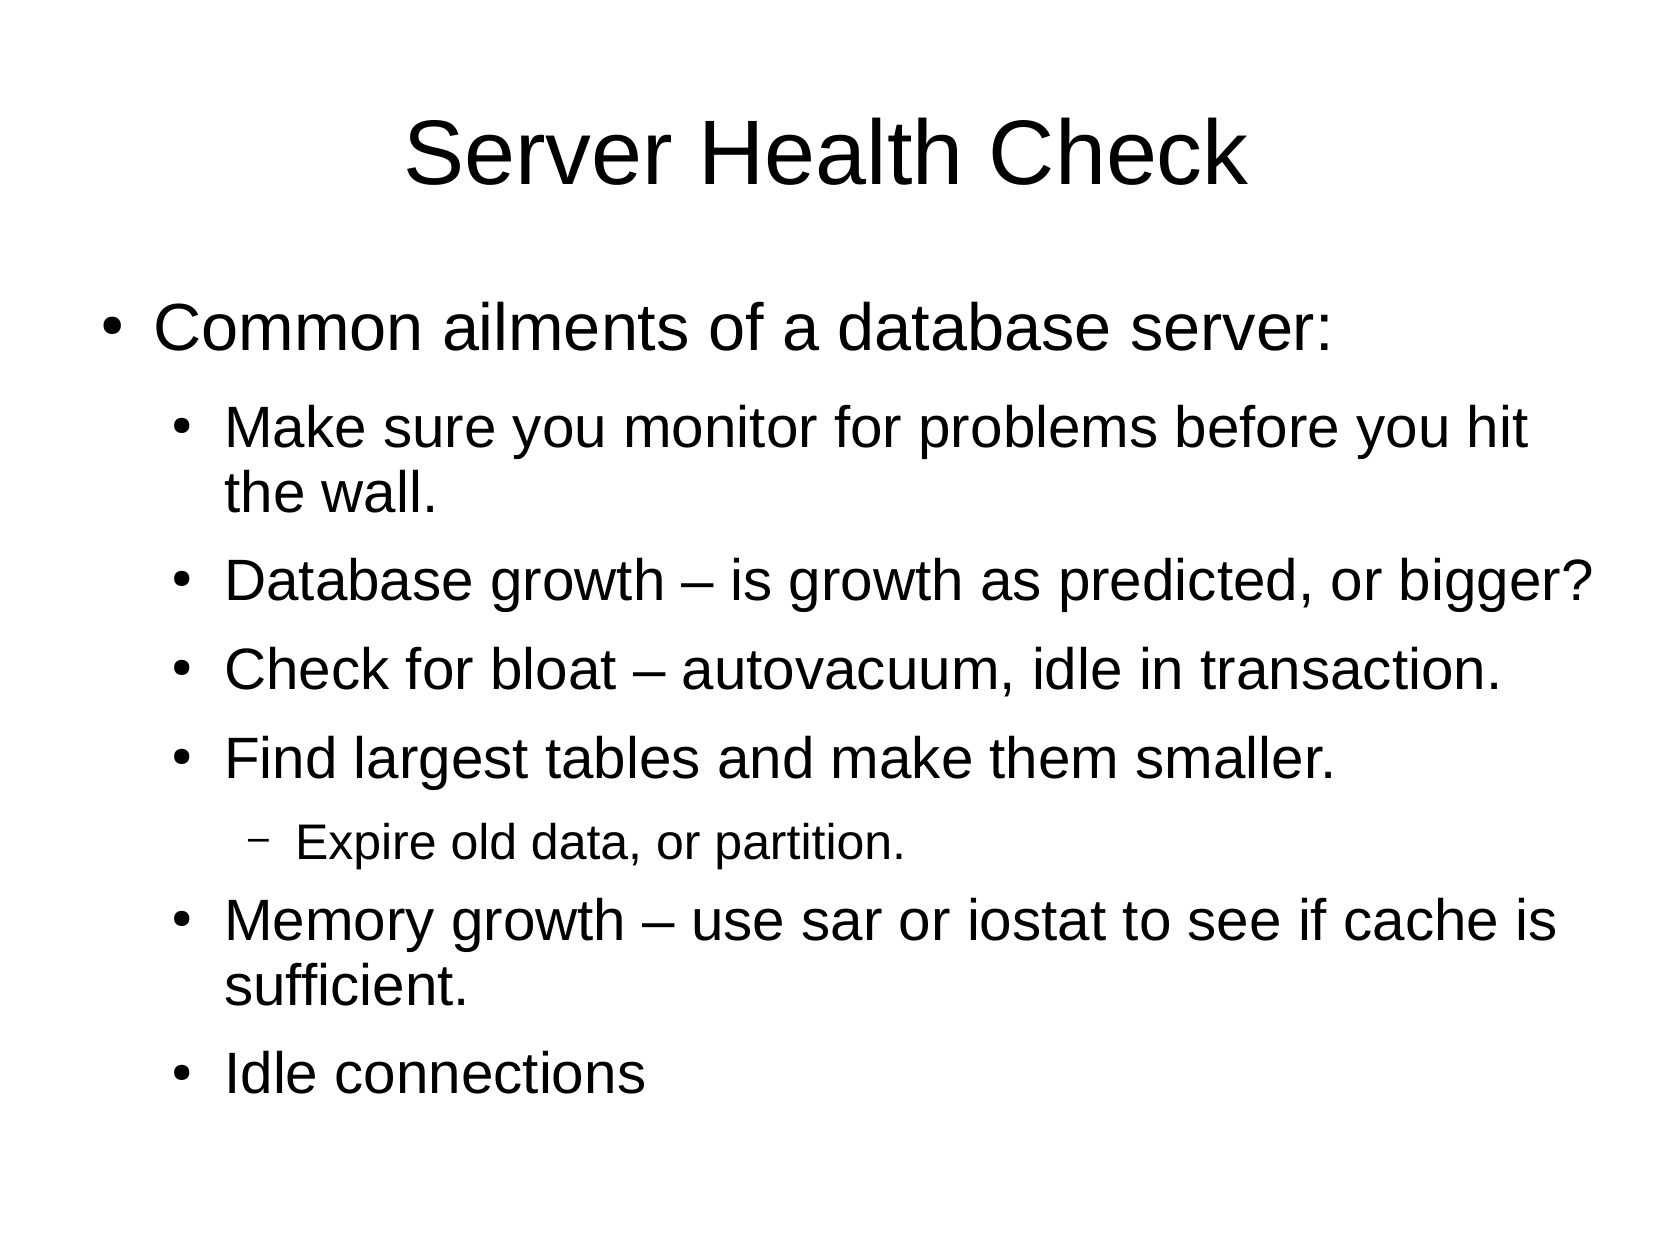

# Server Health Check
Common ailments of a database server:
Make sure you monitor for problems before you hit the wall.
Database growth – is growth as predicted, or bigger?
Check for bloat – autovacuum, idle in transaction.
Find largest tables and make them smaller.
Expire old data, or partition.
Memory growth – use sar or iostat to see if cache is sufficient.
Idle connections